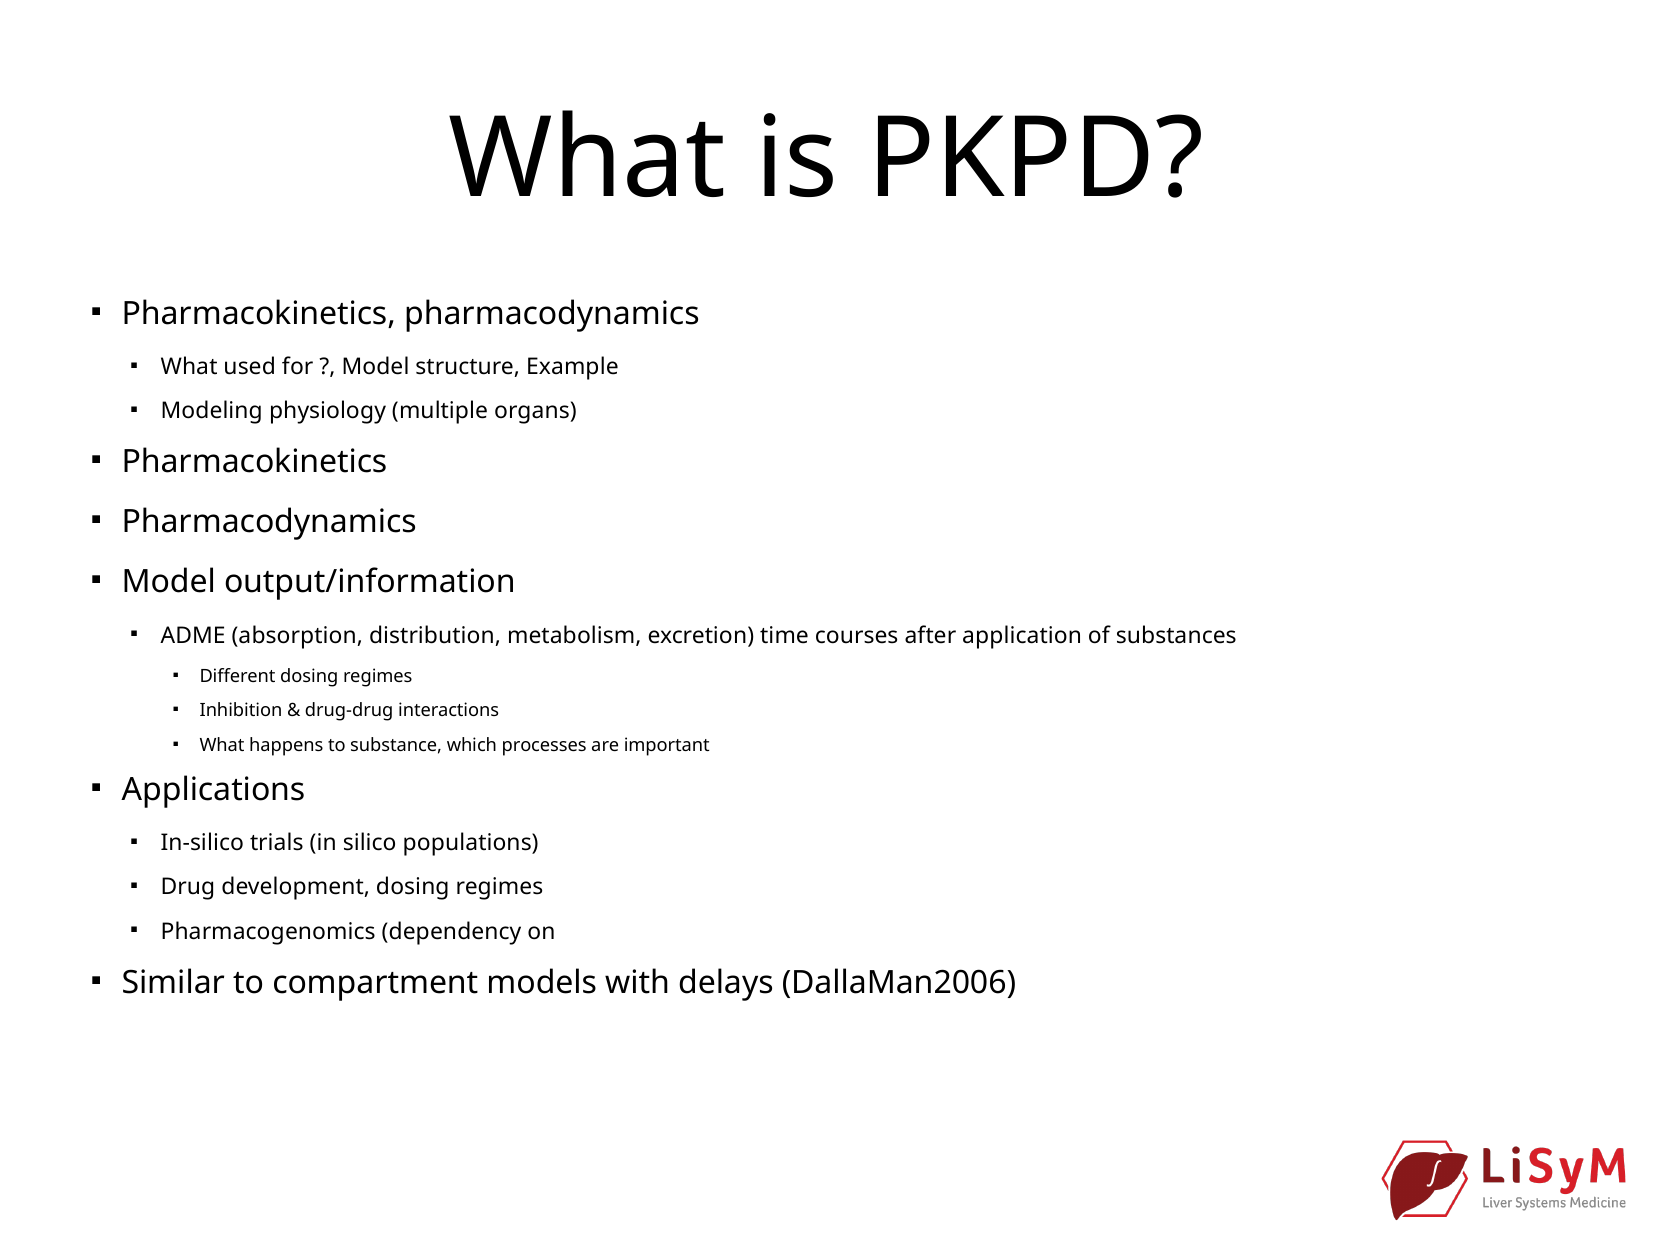

# What is PKPD?
Pharmacokinetics, pharmacodynamics
What used for ?, Model structure, Example
Modeling physiology (multiple organs)
Pharmacokinetics
Pharmacodynamics
Model output/information
ADME (absorption, distribution, metabolism, excretion) time courses after application of substances
Different dosing regimes
Inhibition & drug-drug interactions
What happens to substance, which processes are important
Applications
In-silico trials (in silico populations)
Drug development, dosing regimes
Pharmacogenomics (dependency on
Similar to compartment models with delays (DallaMan2006)